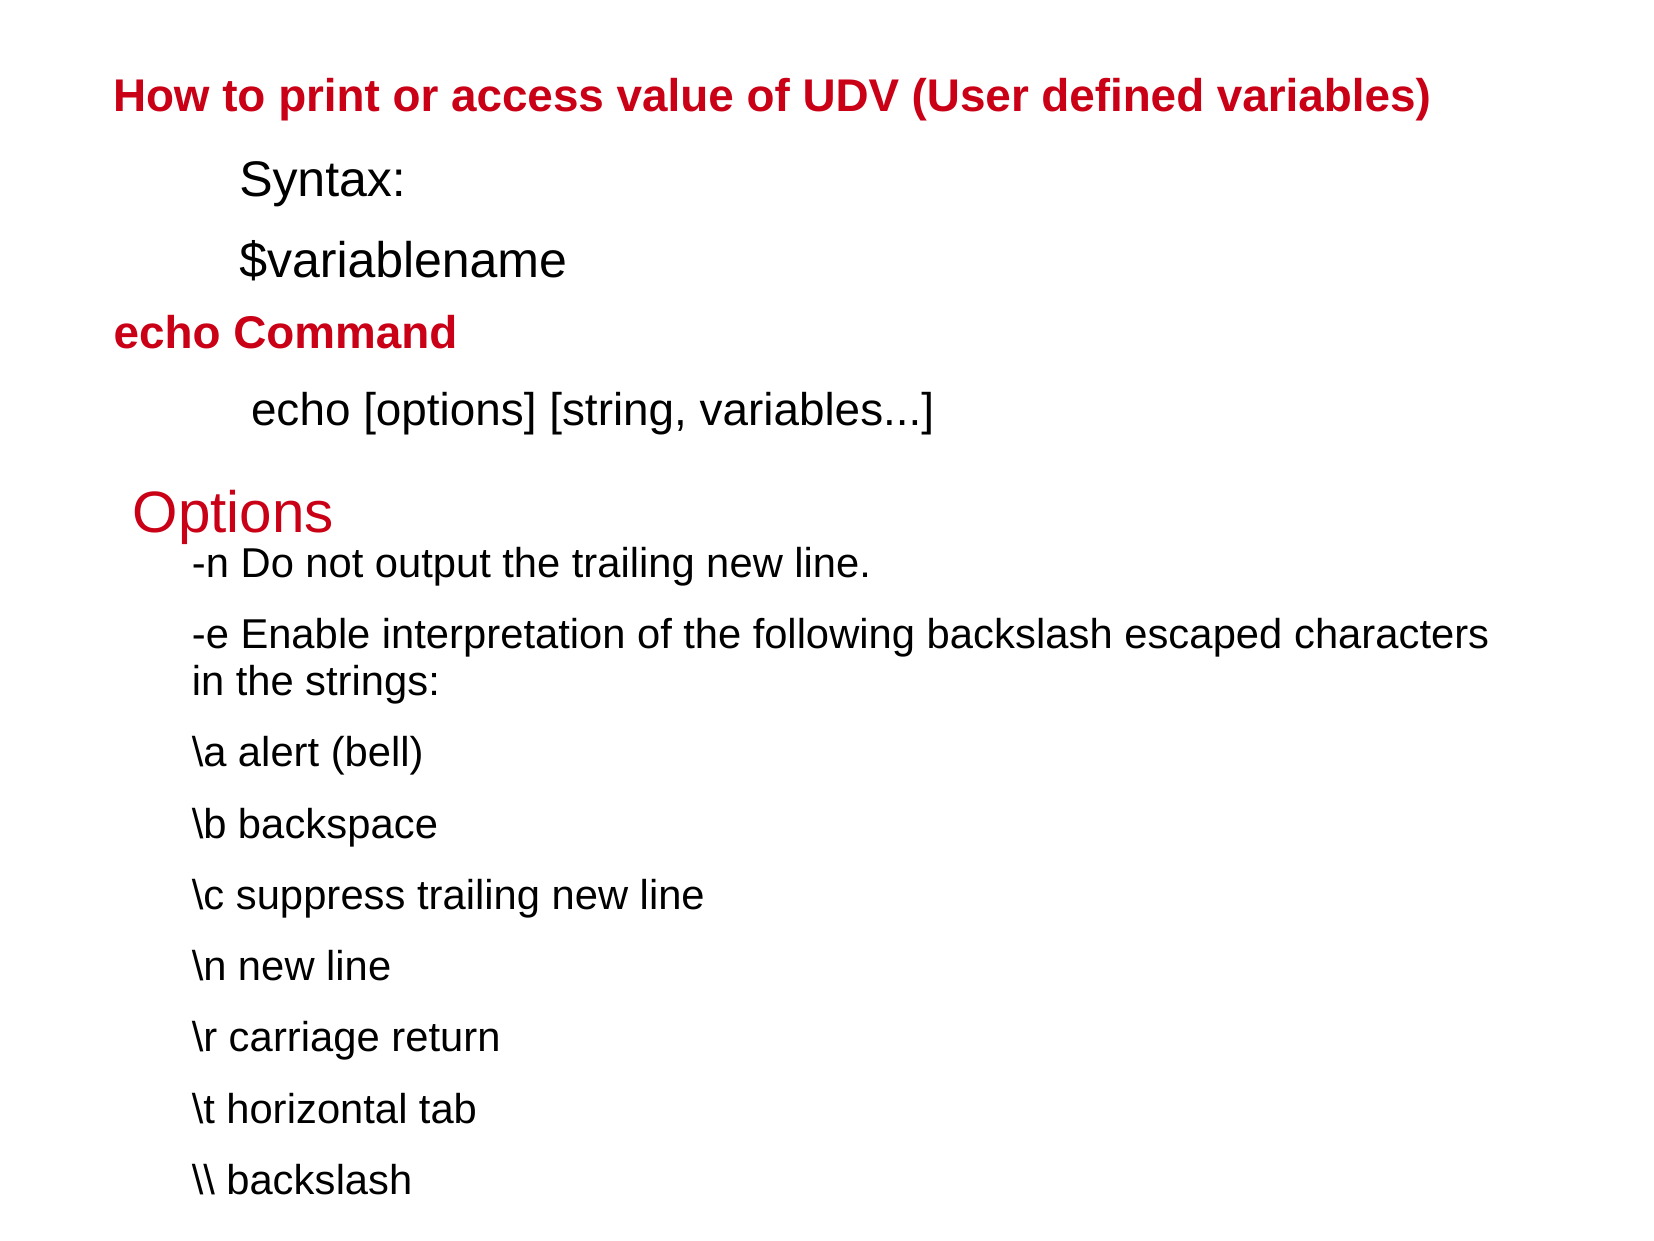

How to print or access value of UDV (User defined variables)
Syntax:
$variablename
echo Command
echo [options] [string, variables...]
Options
-n Do not output the trailing new line.
-e Enable interpretation of the following backslash escaped characters in the strings:
\a alert (bell)
\b backspace
\c suppress trailing new line
\n new line
\r carriage return
\t horizontal tab
\\ backslash